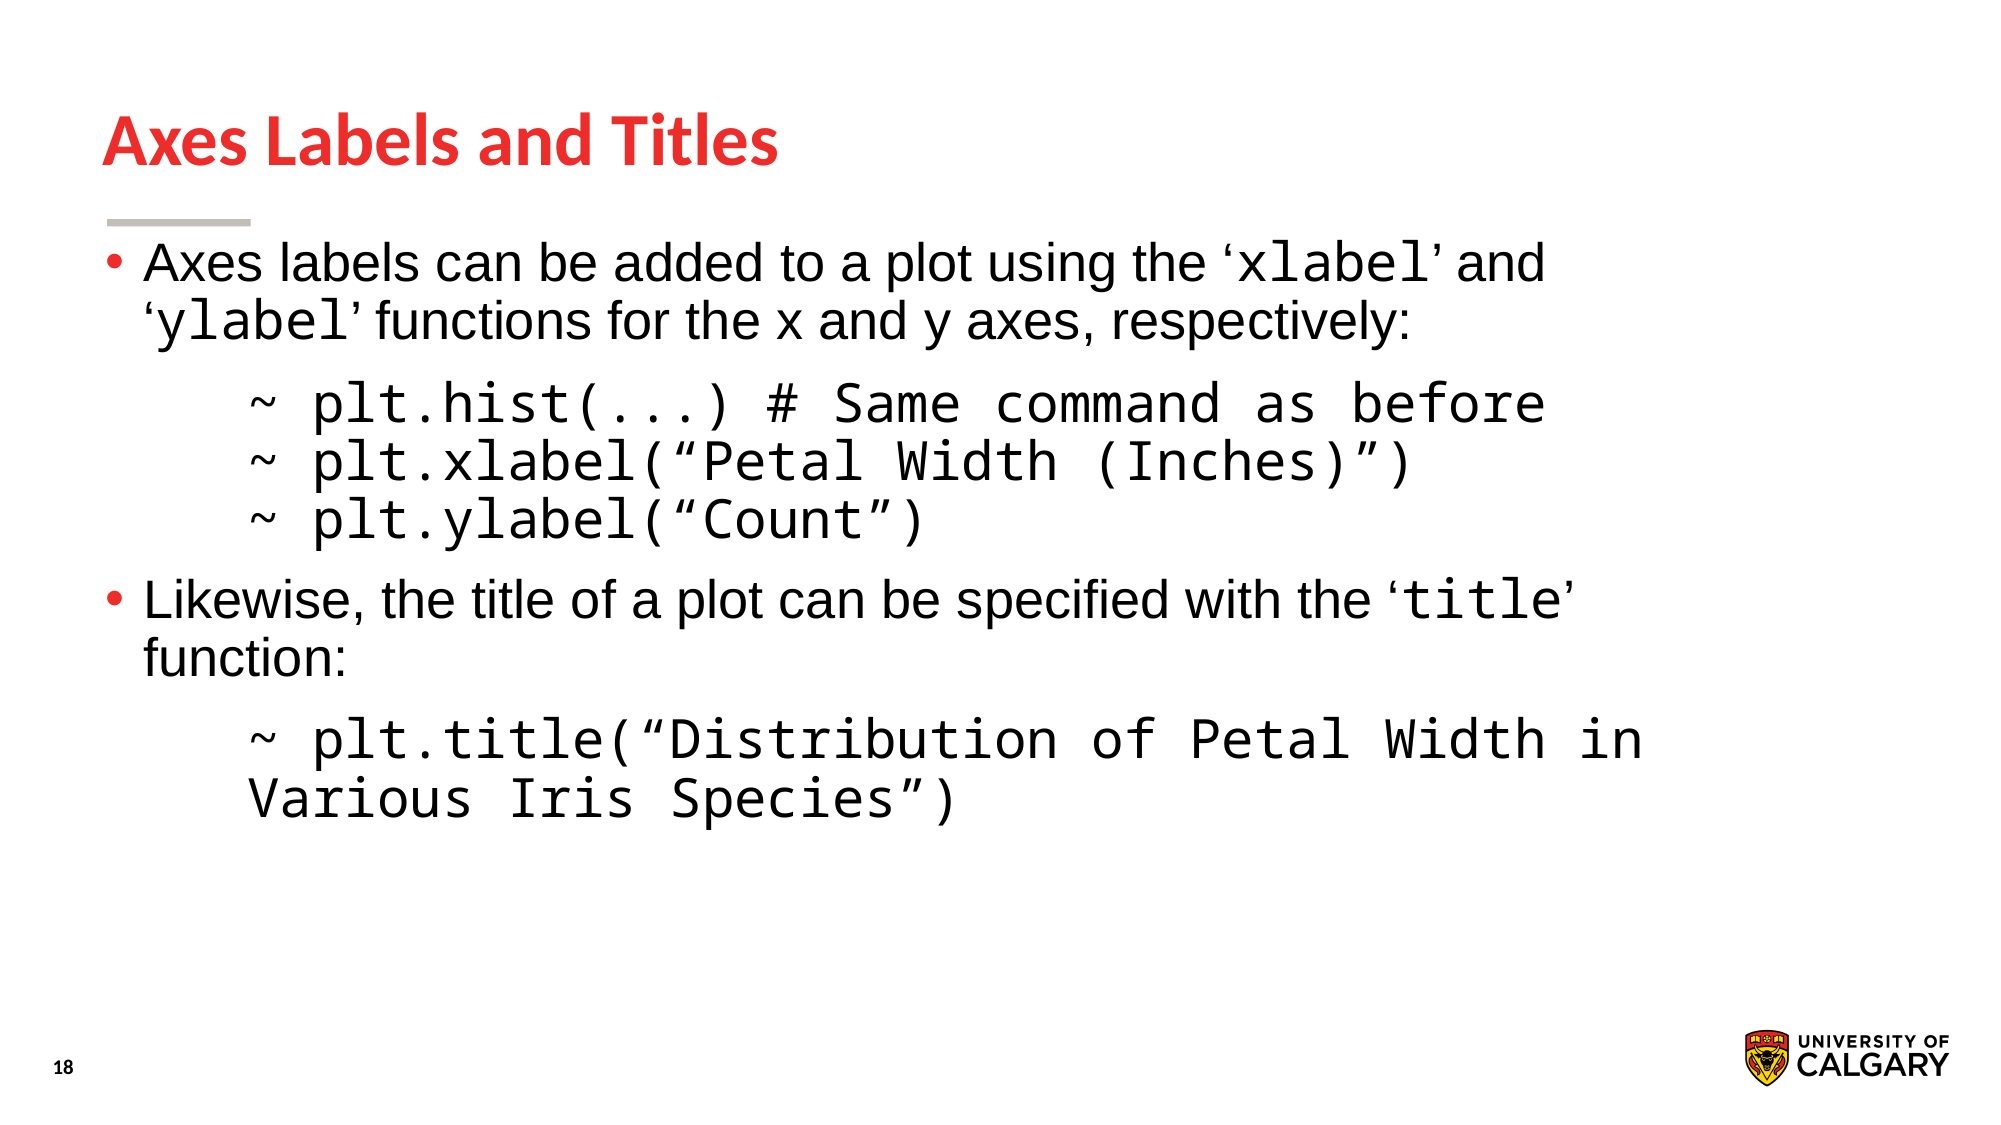

# Axes Labels and Titles
Axes labels can be added to a plot using the ‘xlabel’ and ‘ylabel’ functions for the x and y axes, respectively:
~ plt.hist(...) # Same command as before
~ plt.xlabel(“Petal Width (Inches)”)
~ plt.ylabel(“Count”)
Likewise, the title of a plot can be specified with the ‘title’ function:
~ plt.title(“Distribution of Petal Width in Various Iris Species”)